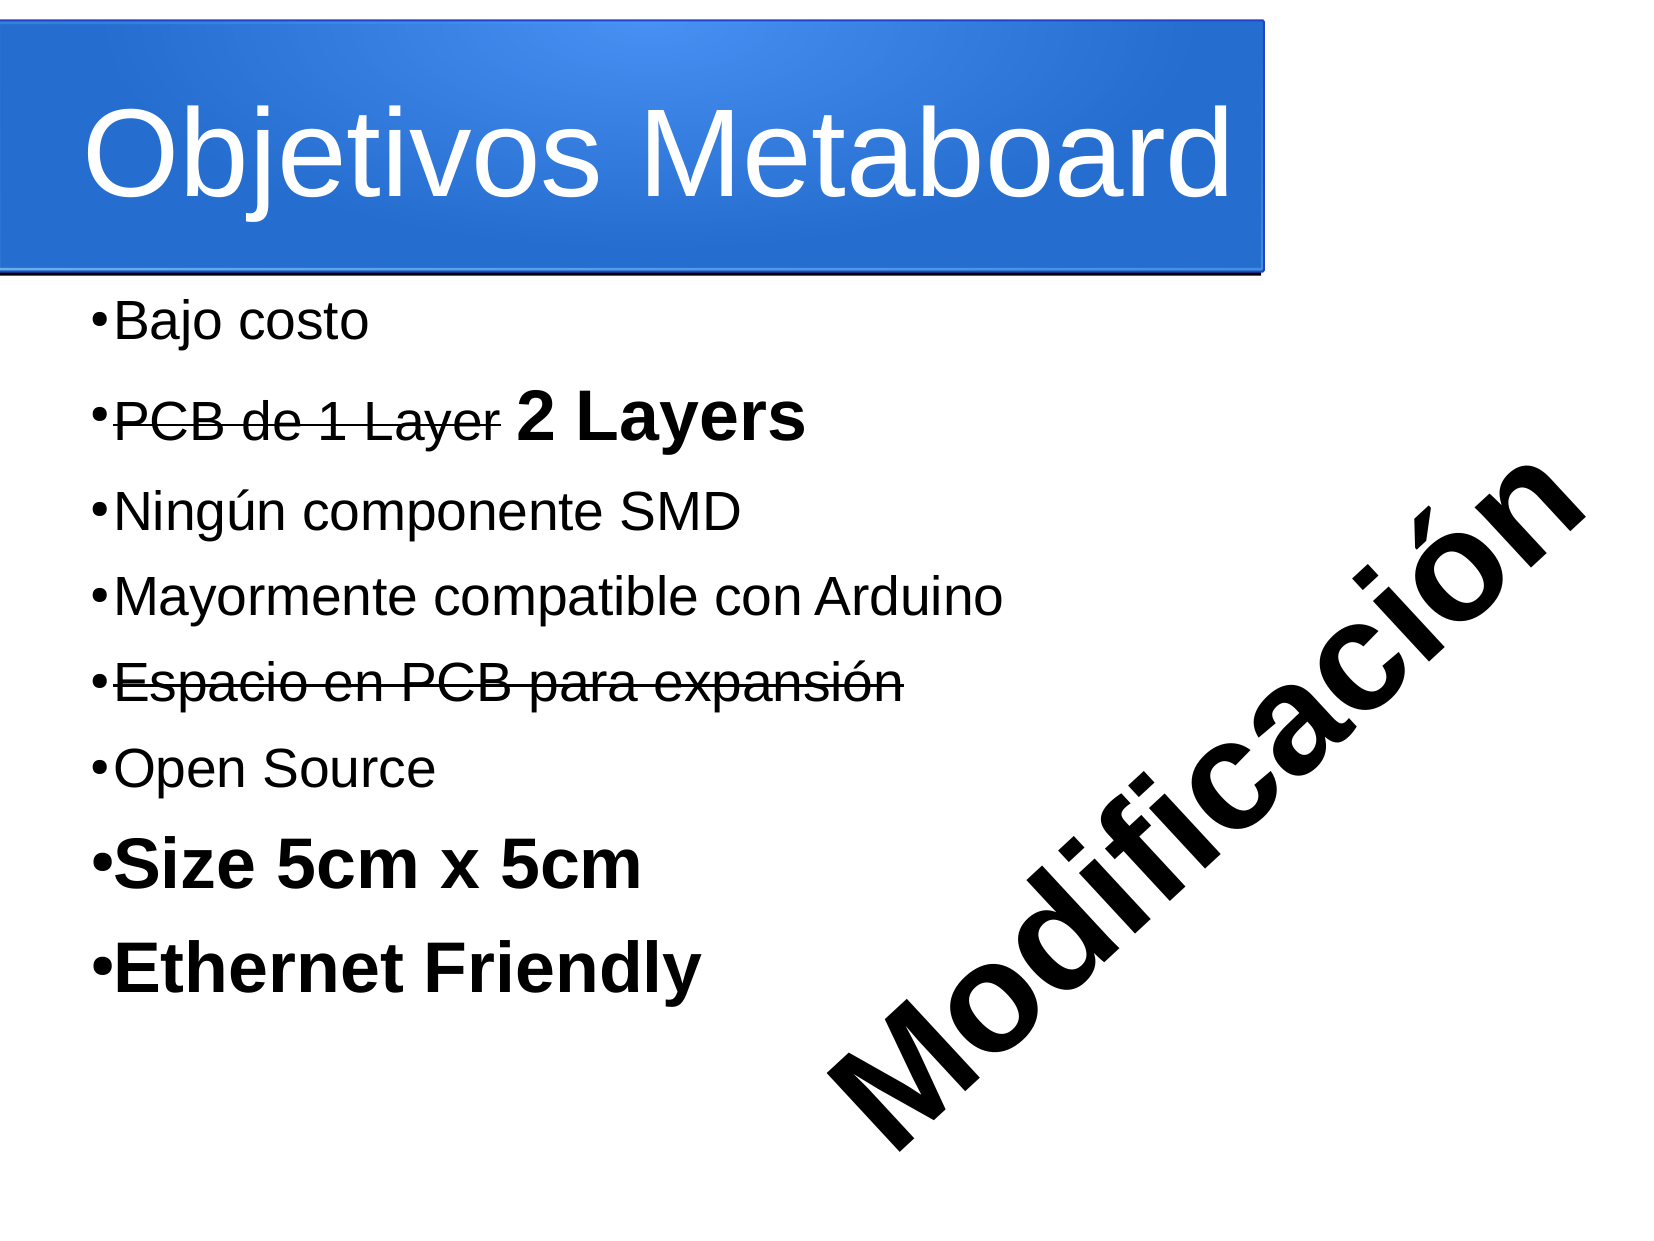

# Objetivos Metaboard
Bajo costo
PCB de 1 Layer 2 Layers
Ningún componente SMD
Mayormente compatible con Arduino
Espacio en PCB para expansión
Open Source
Size 5cm x 5cm
Ethernet Friendly
Modificación